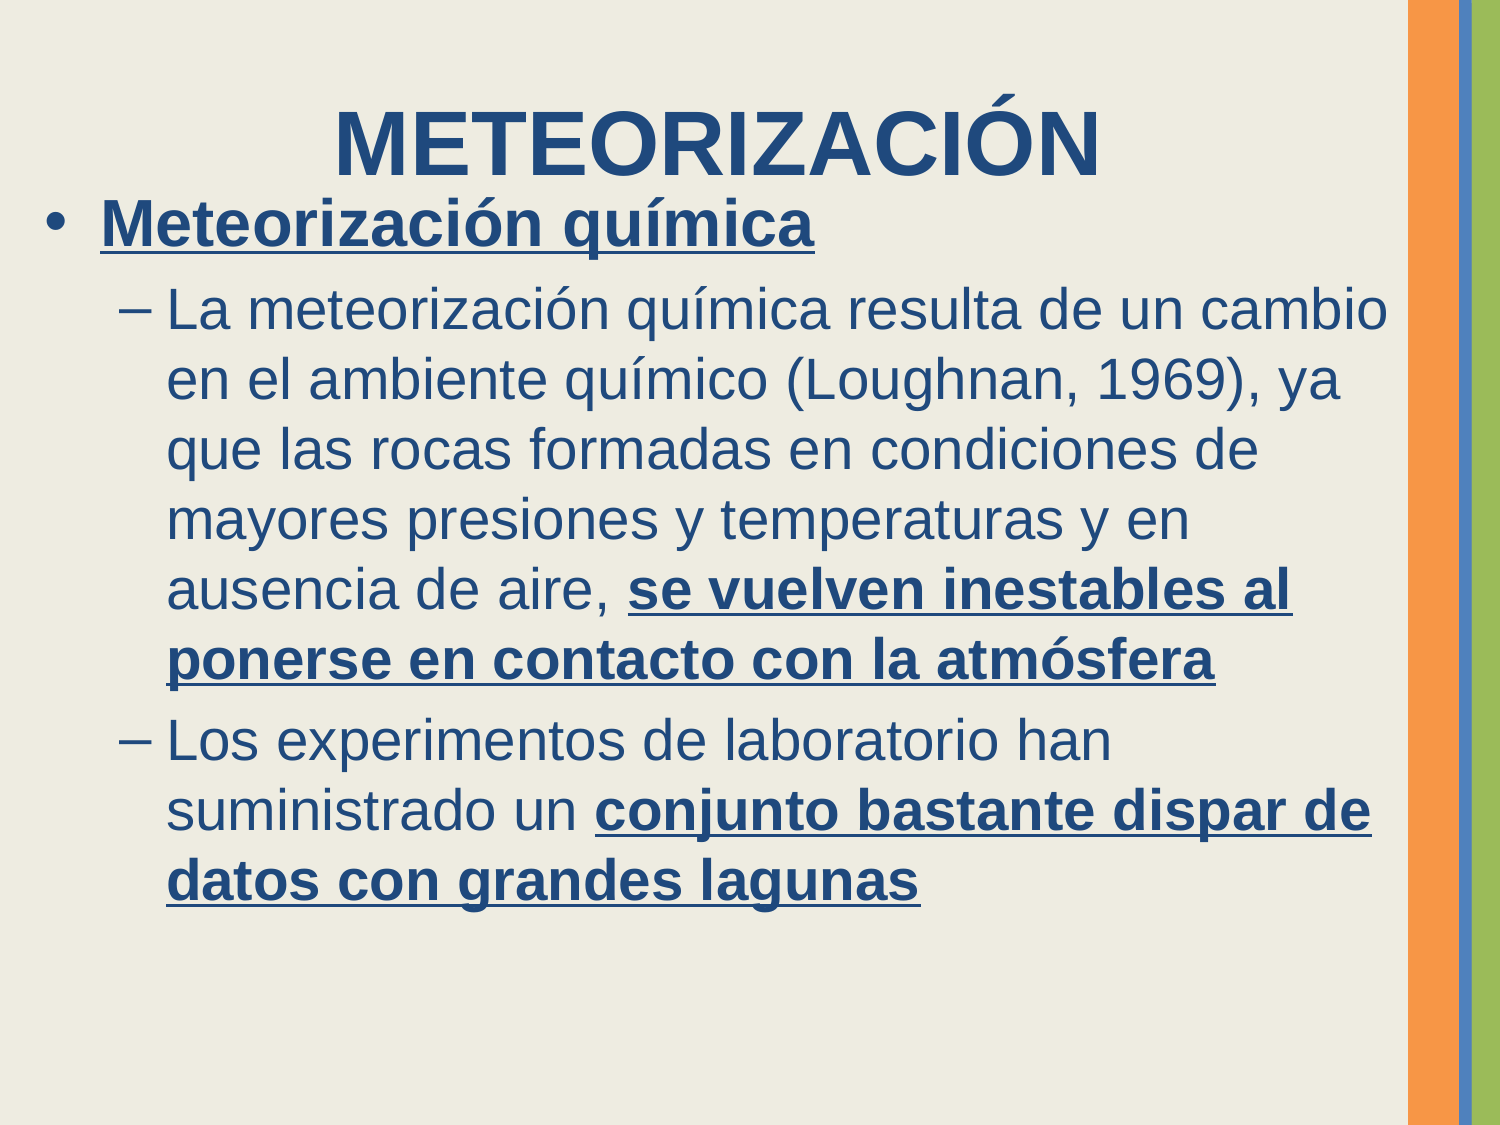

# meteorización
Meteorización química
La meteorización química resulta de un cambio en el ambiente químico (Loughnan, 1969), ya que las rocas formadas en condiciones de mayores presiones y temperaturas y en ausencia de aire, se vuelven inestables al ponerse en contacto con la atmósfera
Los experimentos de laboratorio han suministrado un conjunto bastante dispar de datos con grandes lagunas